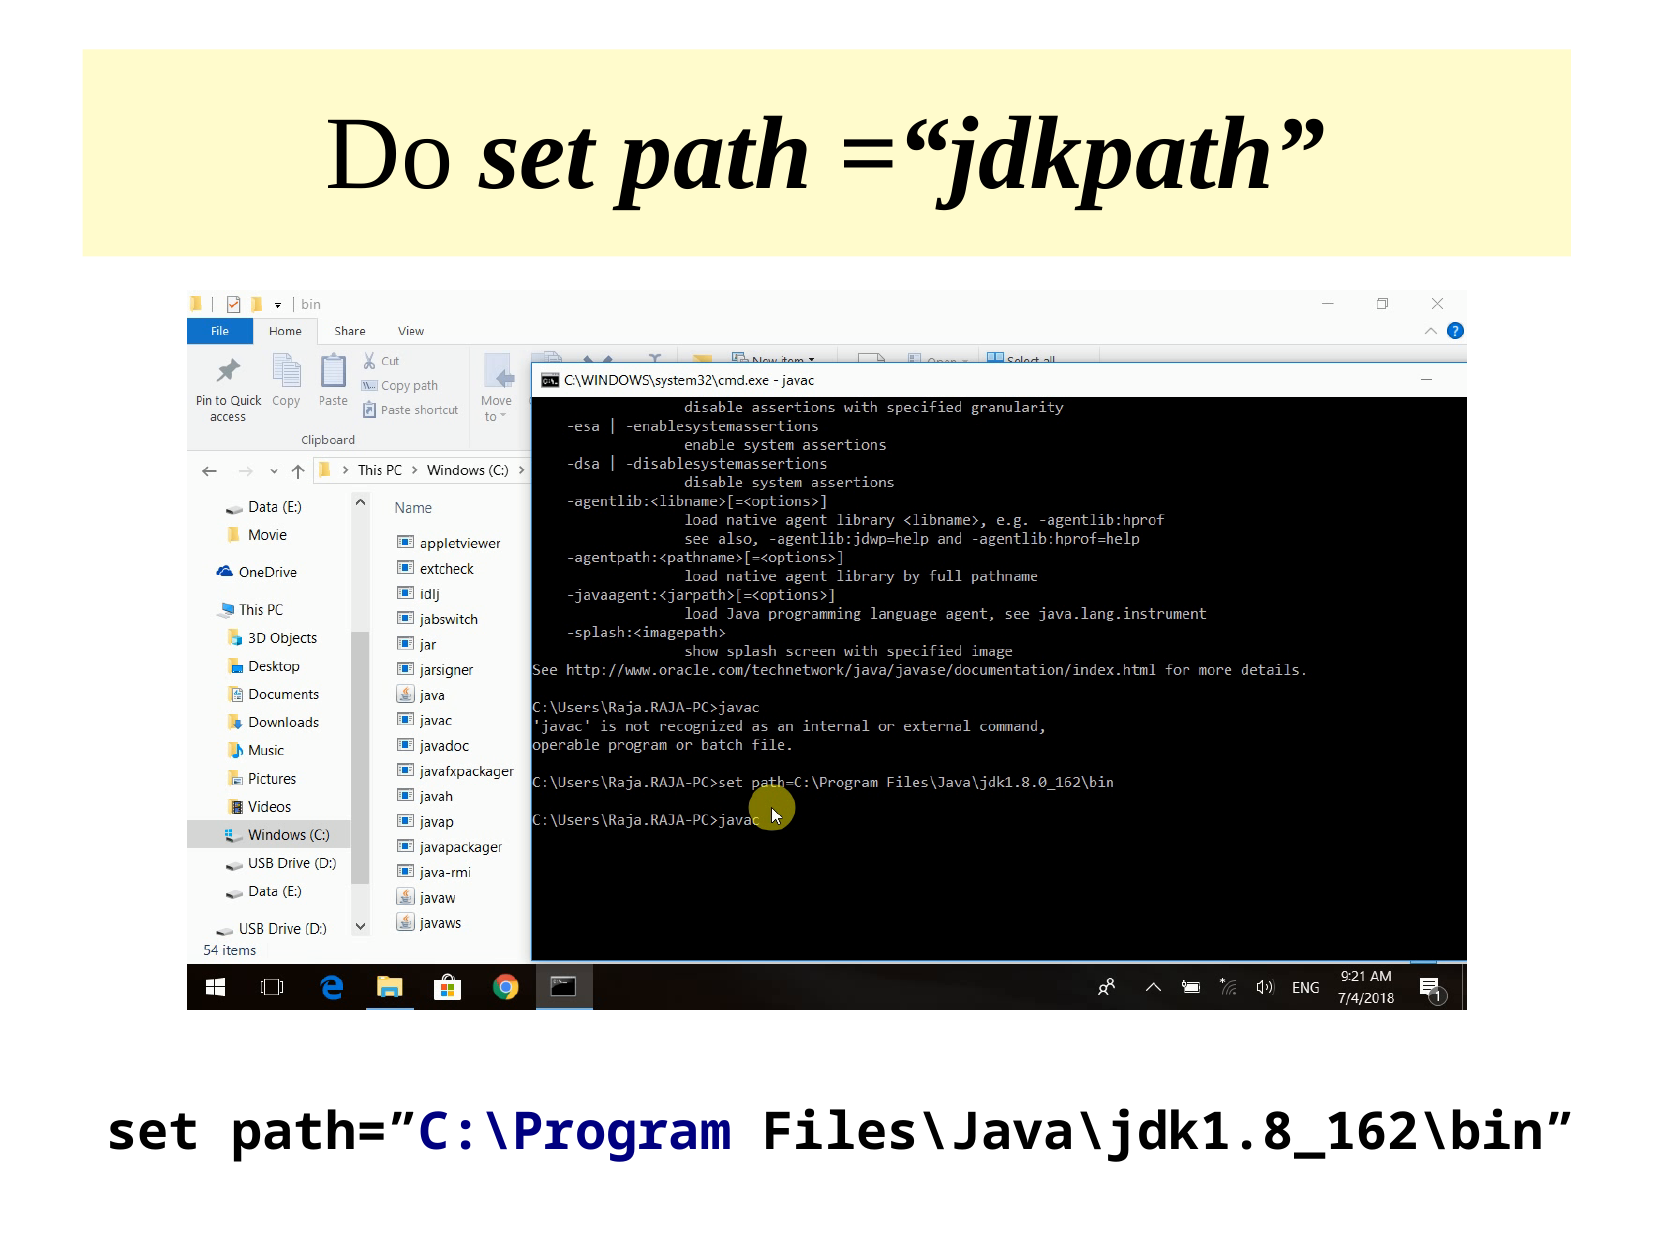

# Do set path =“jdkpath”
set path=”C:\Program Files\Java\jdk1.8_162\bin”